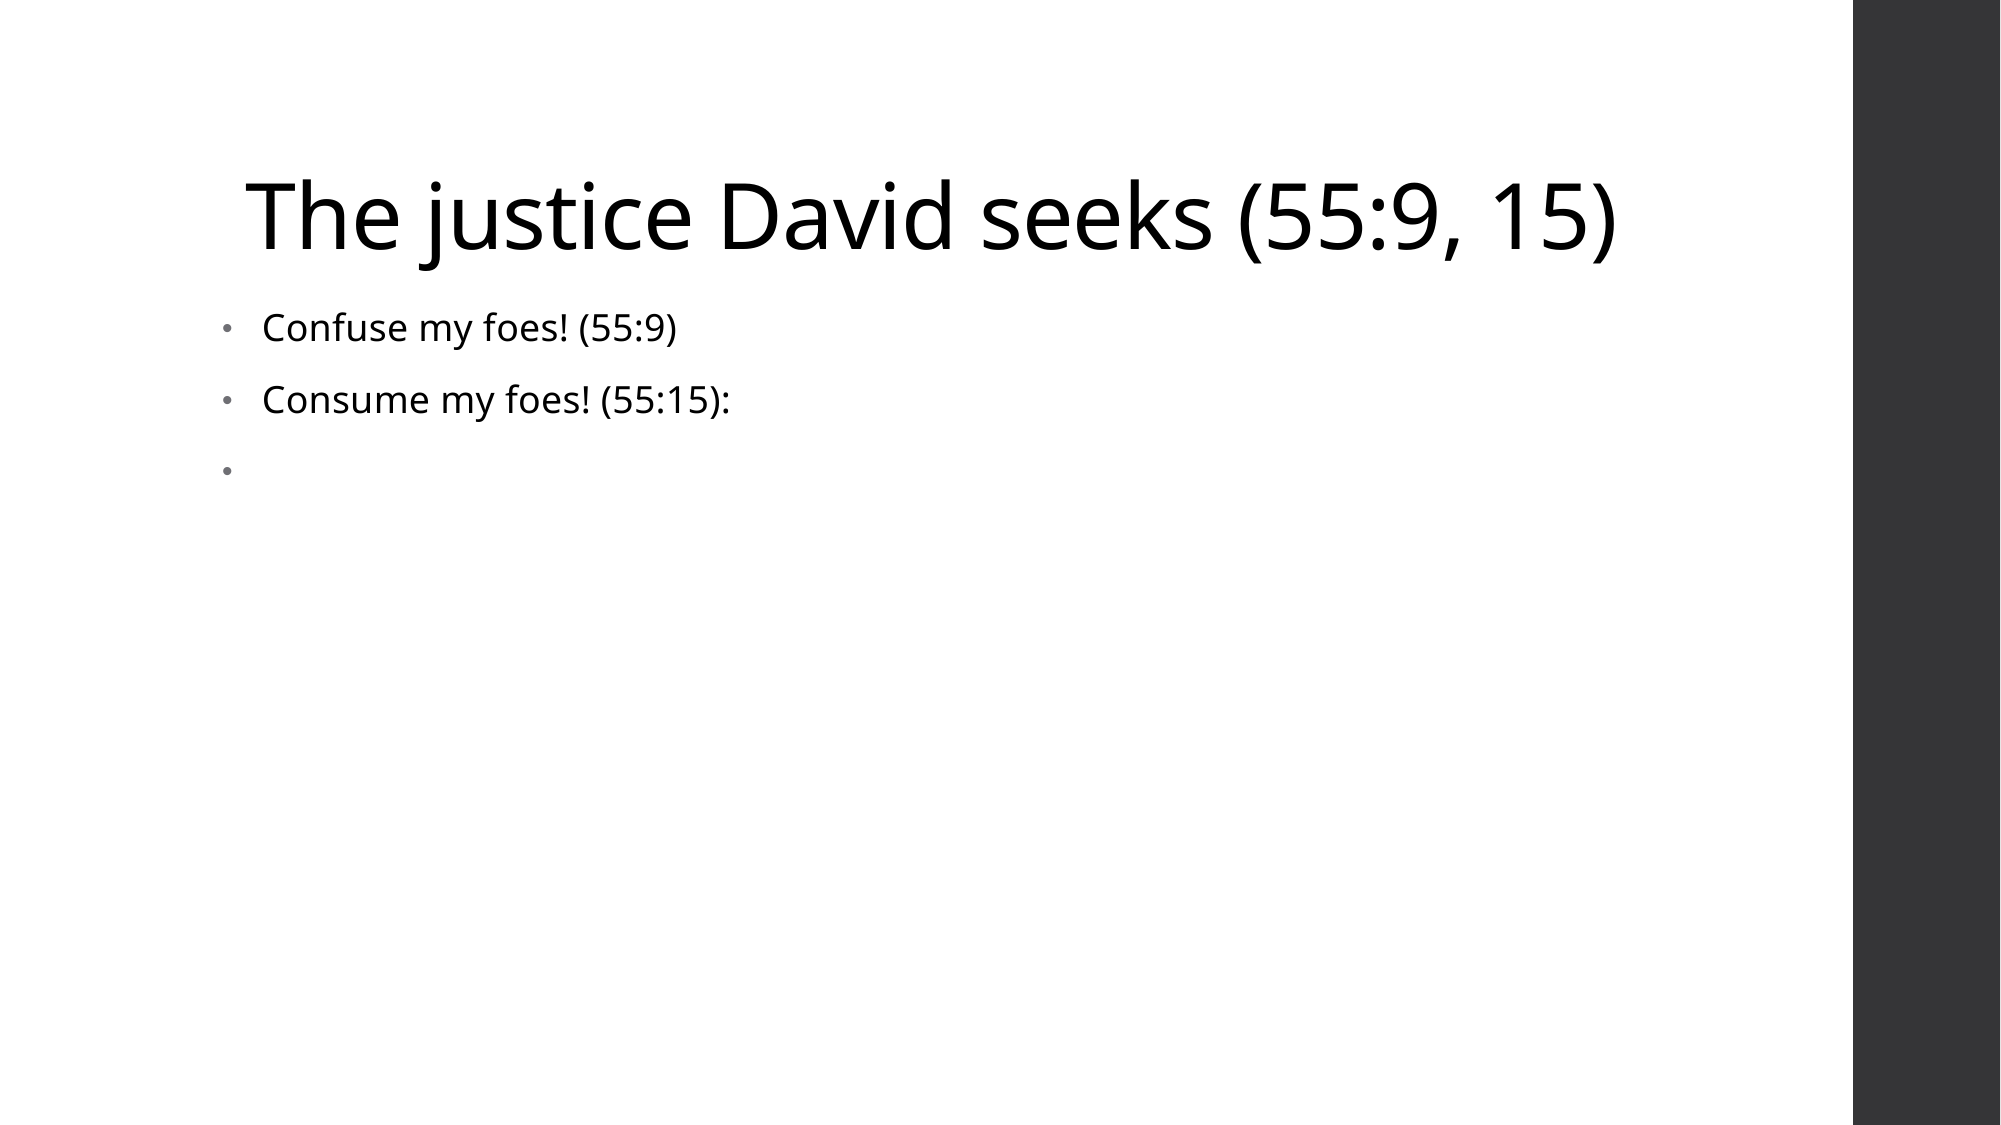

# The justice David seeks (55:9, 15)
 Confuse my foes! (55:9)
 Consume my foes! (55:15):